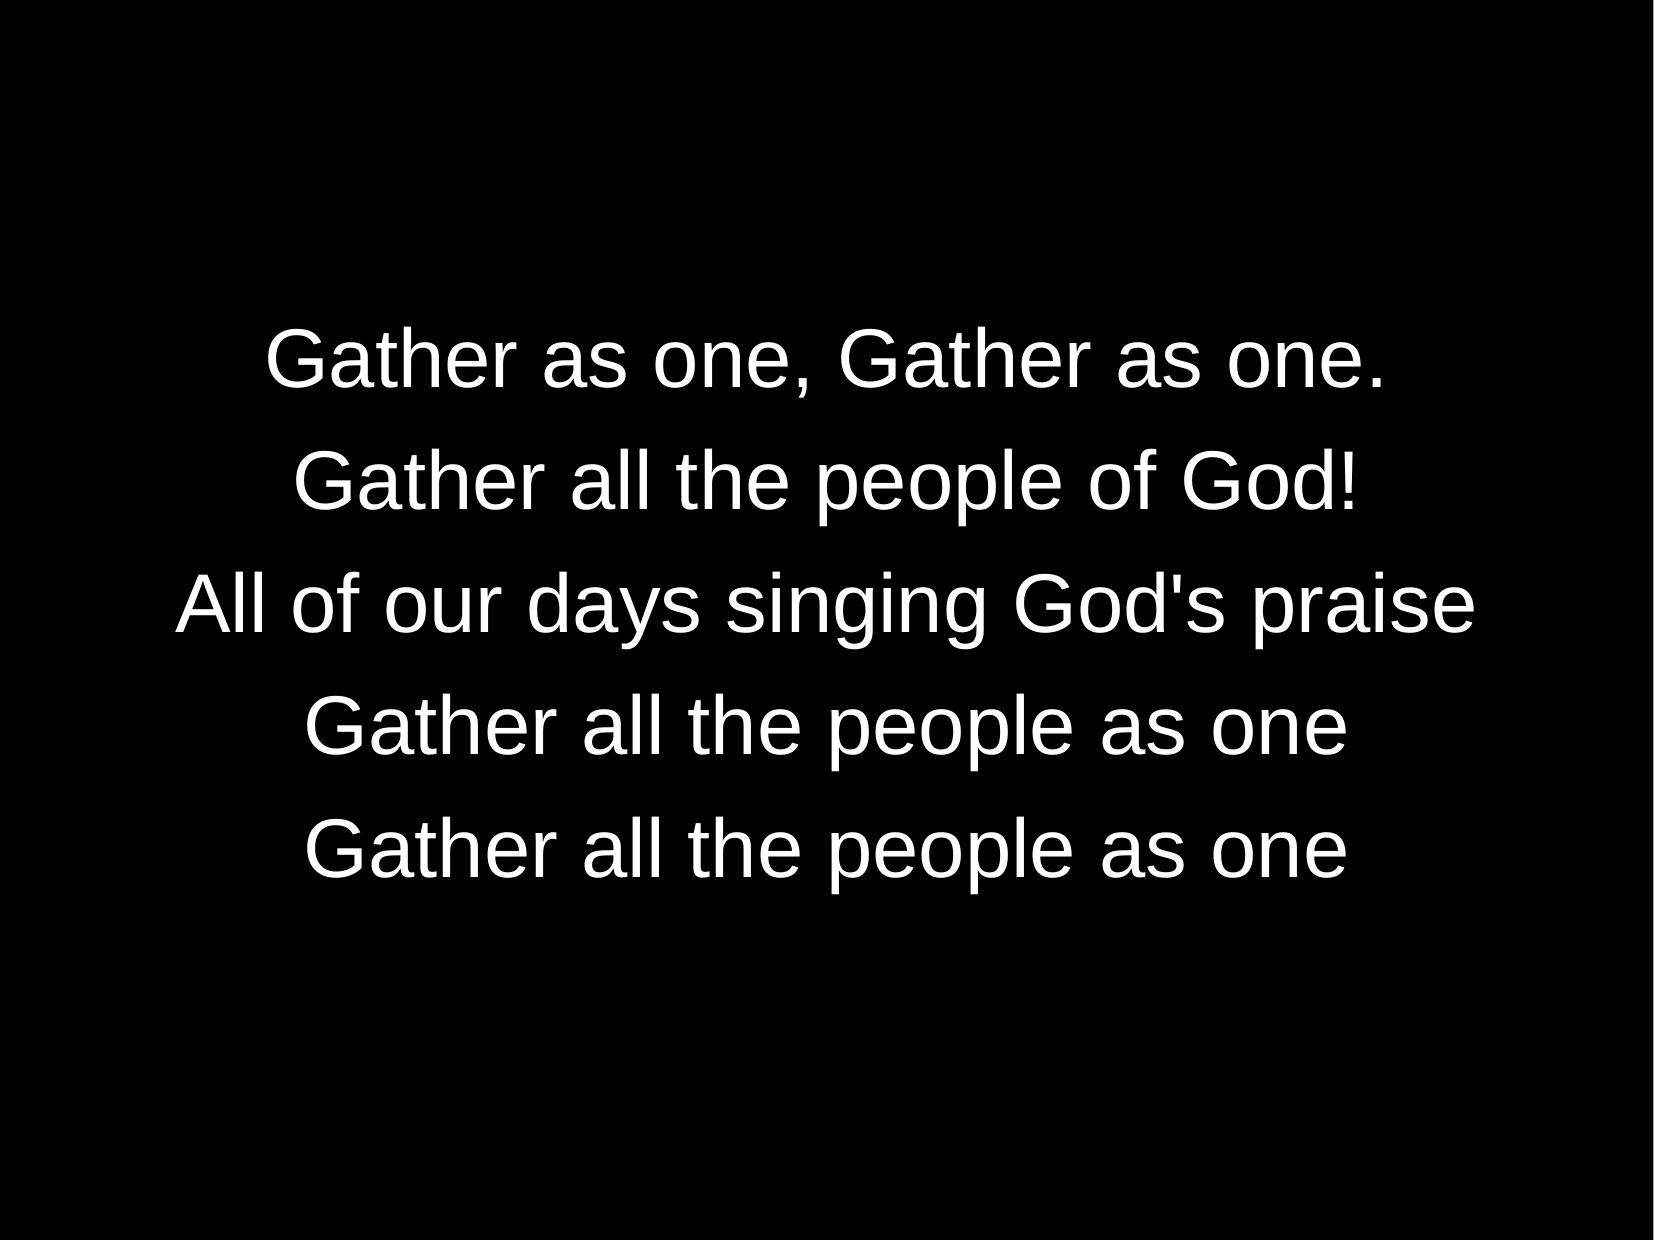

#
Gather as one, Gather as one.
Gather all the people of God!
All of our days singing God's praise
Gather all the people as one
Gather all the people as one